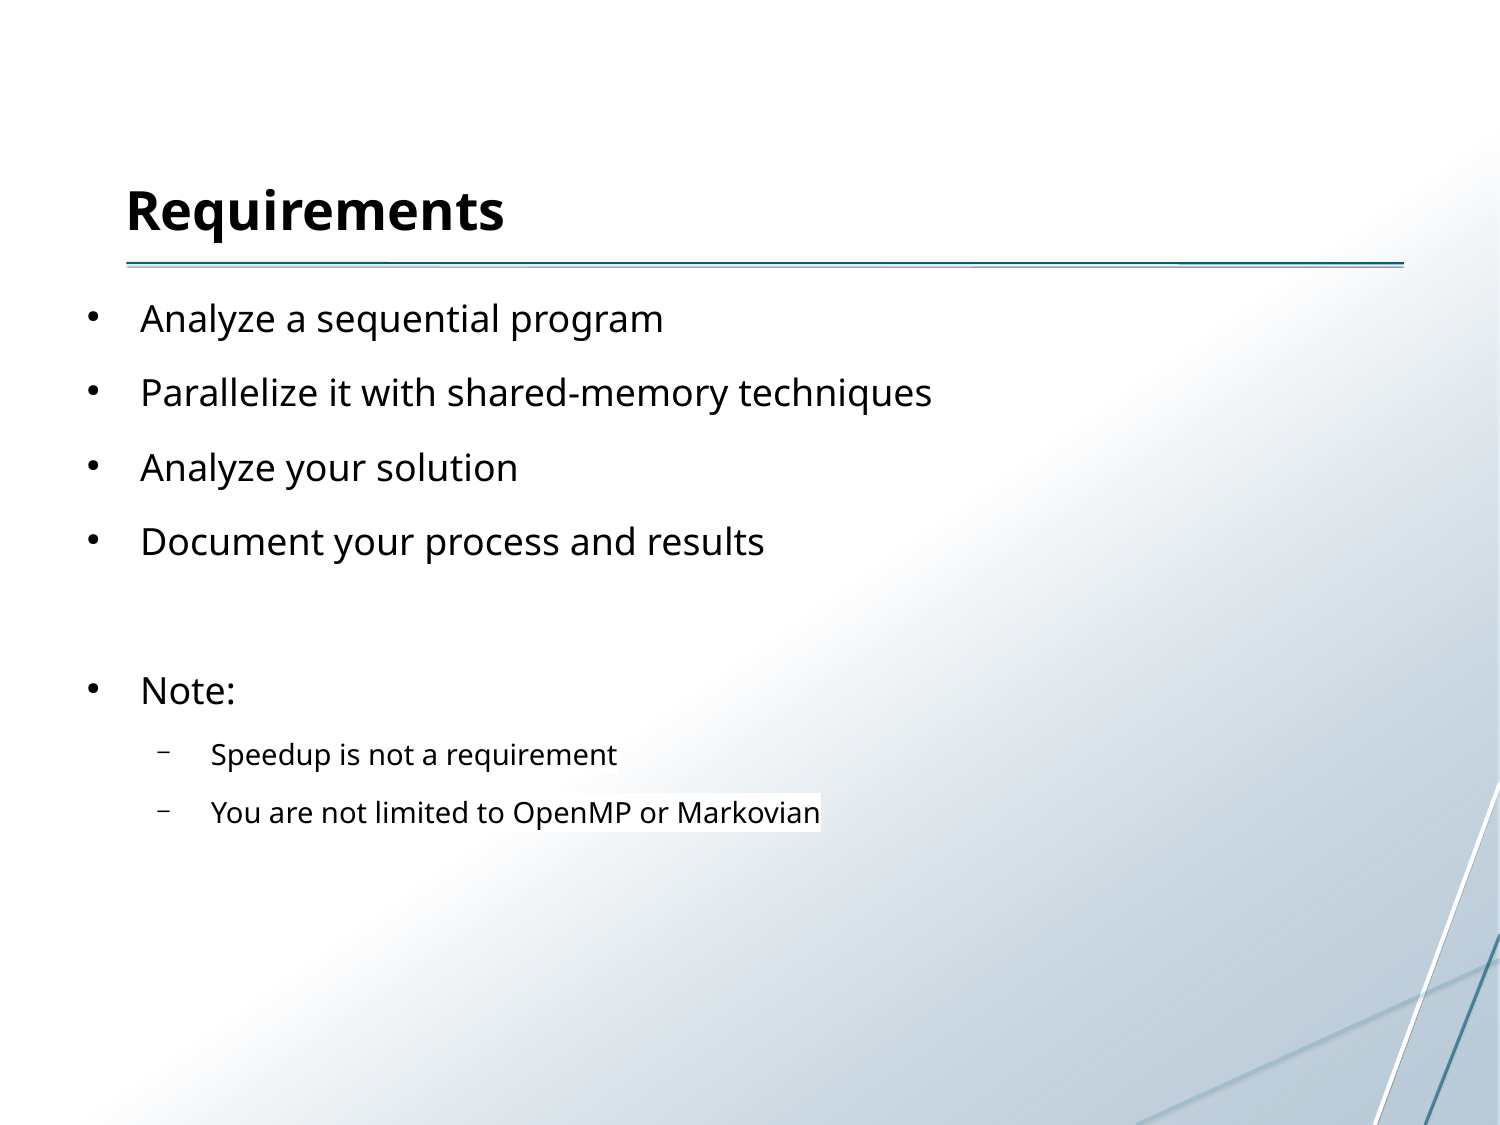

# Requirements
Analyze a sequential program
Parallelize it with shared-memory techniques
Analyze your solution
Document your process and results
Note:
Speedup is not a requirement
You are not limited to OpenMP or Markovian